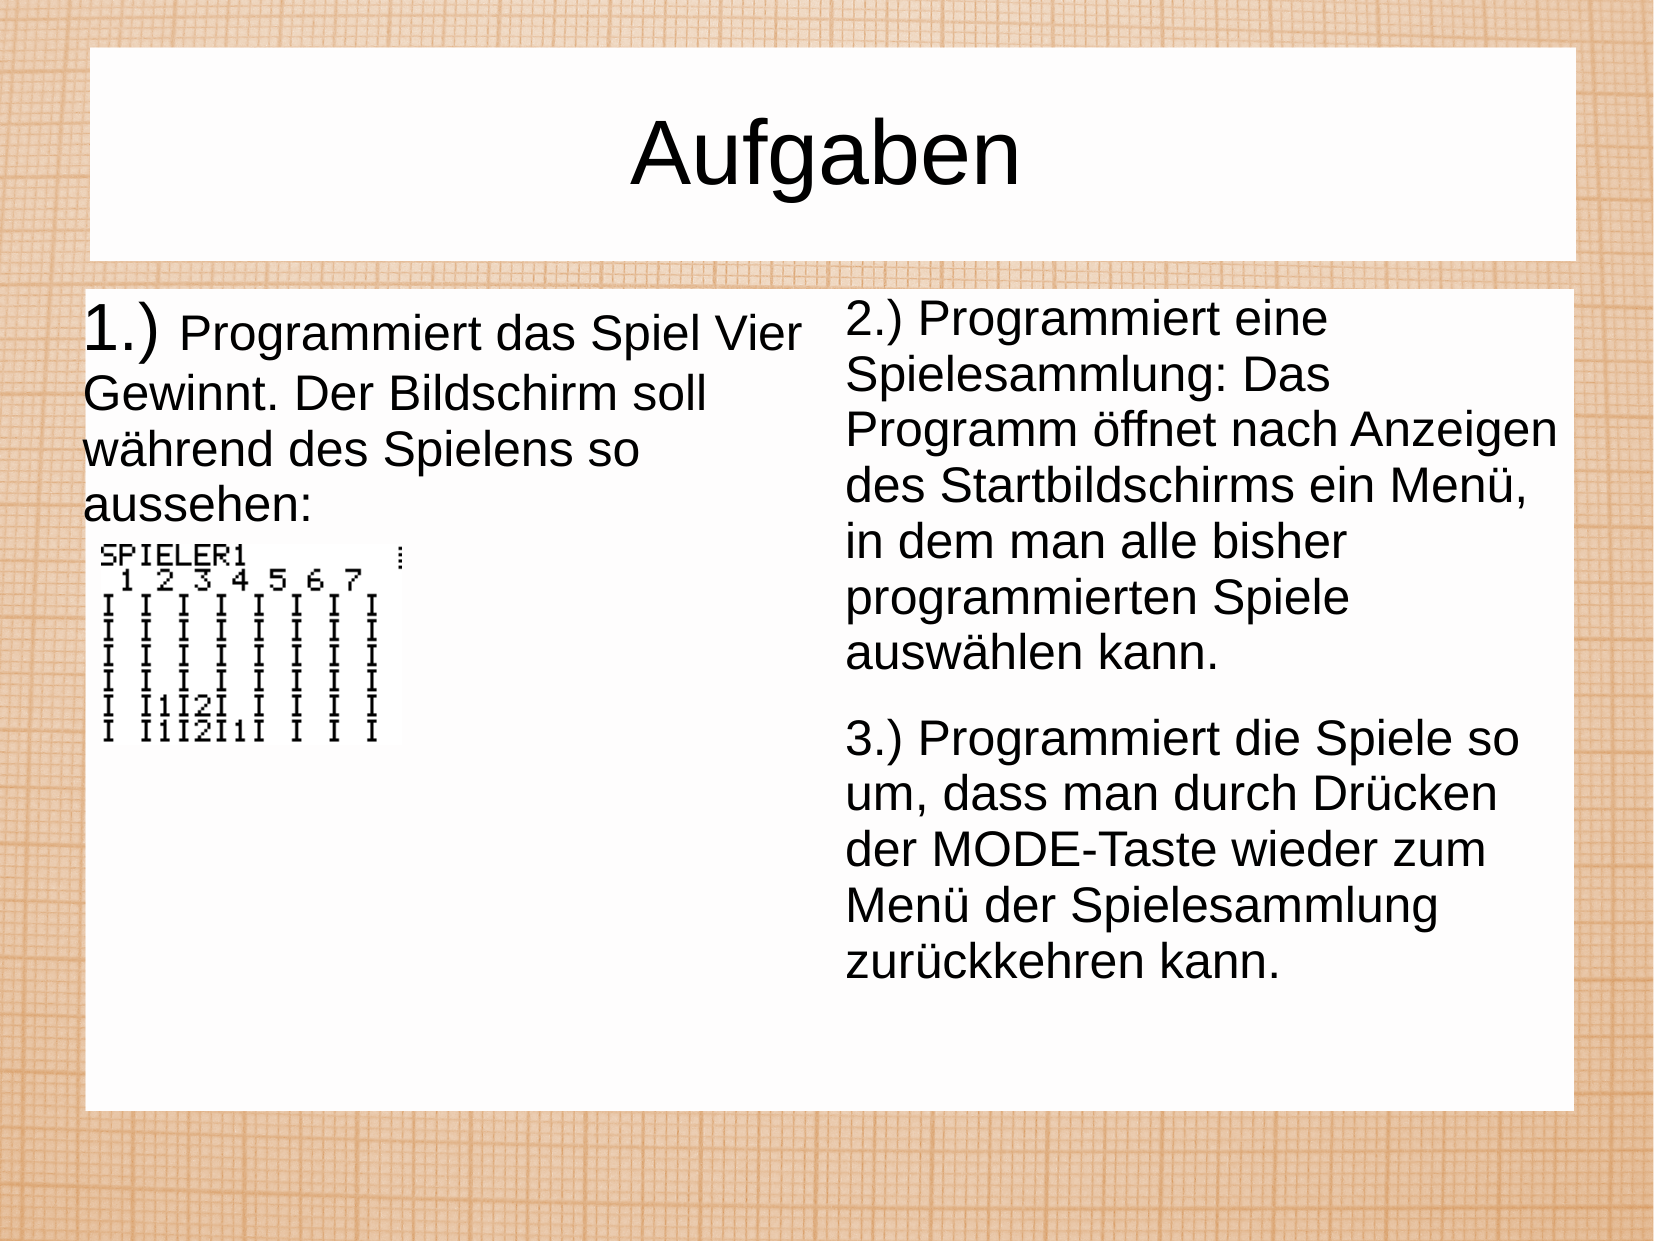

# Aufgaben
1.) Programmiert das Spiel Vier Gewinnt. Der Bildschirm soll während des Spielens so aussehen:
2.) Programmiert eine Spielesammlung: Das Programm öffnet nach Anzeigen des Startbildschirms ein Menü, in dem man alle bisher programmierten Spiele auswählen kann.
3.) Programmiert die Spiele so um, dass man durch Drücken der MODE-Taste wieder zum Menü der Spielesammlung zurückkehren kann.